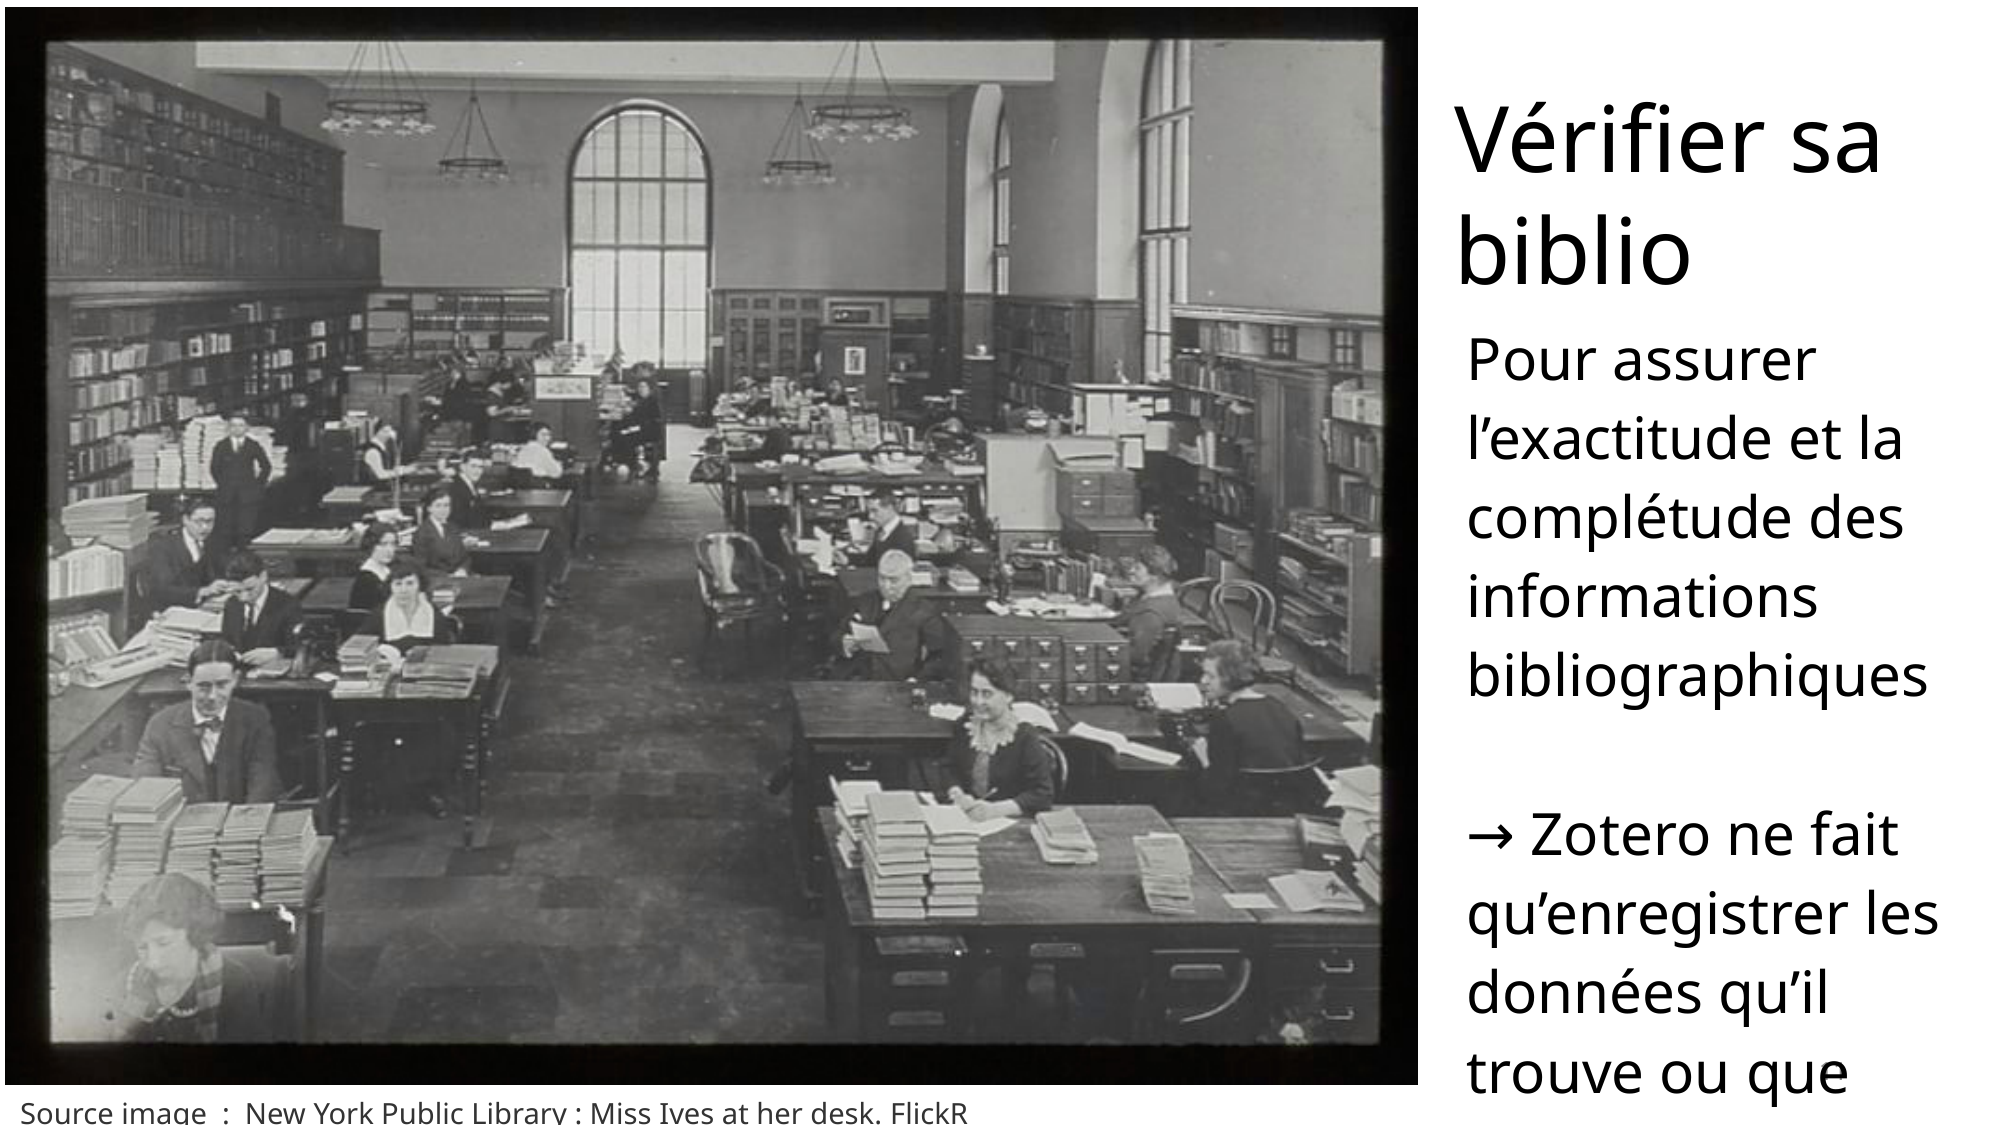

# Vérifier sa biblio
Pour assurer l’exactitude et la complétude des informations bibliographiques
→ Zotero ne fait qu’enregistrer les données qu’il trouve ou que vous saisissez… C’est vous le cerveau !
11
Source image  : New York Public Library : Miss Ives at her desk. FlickR